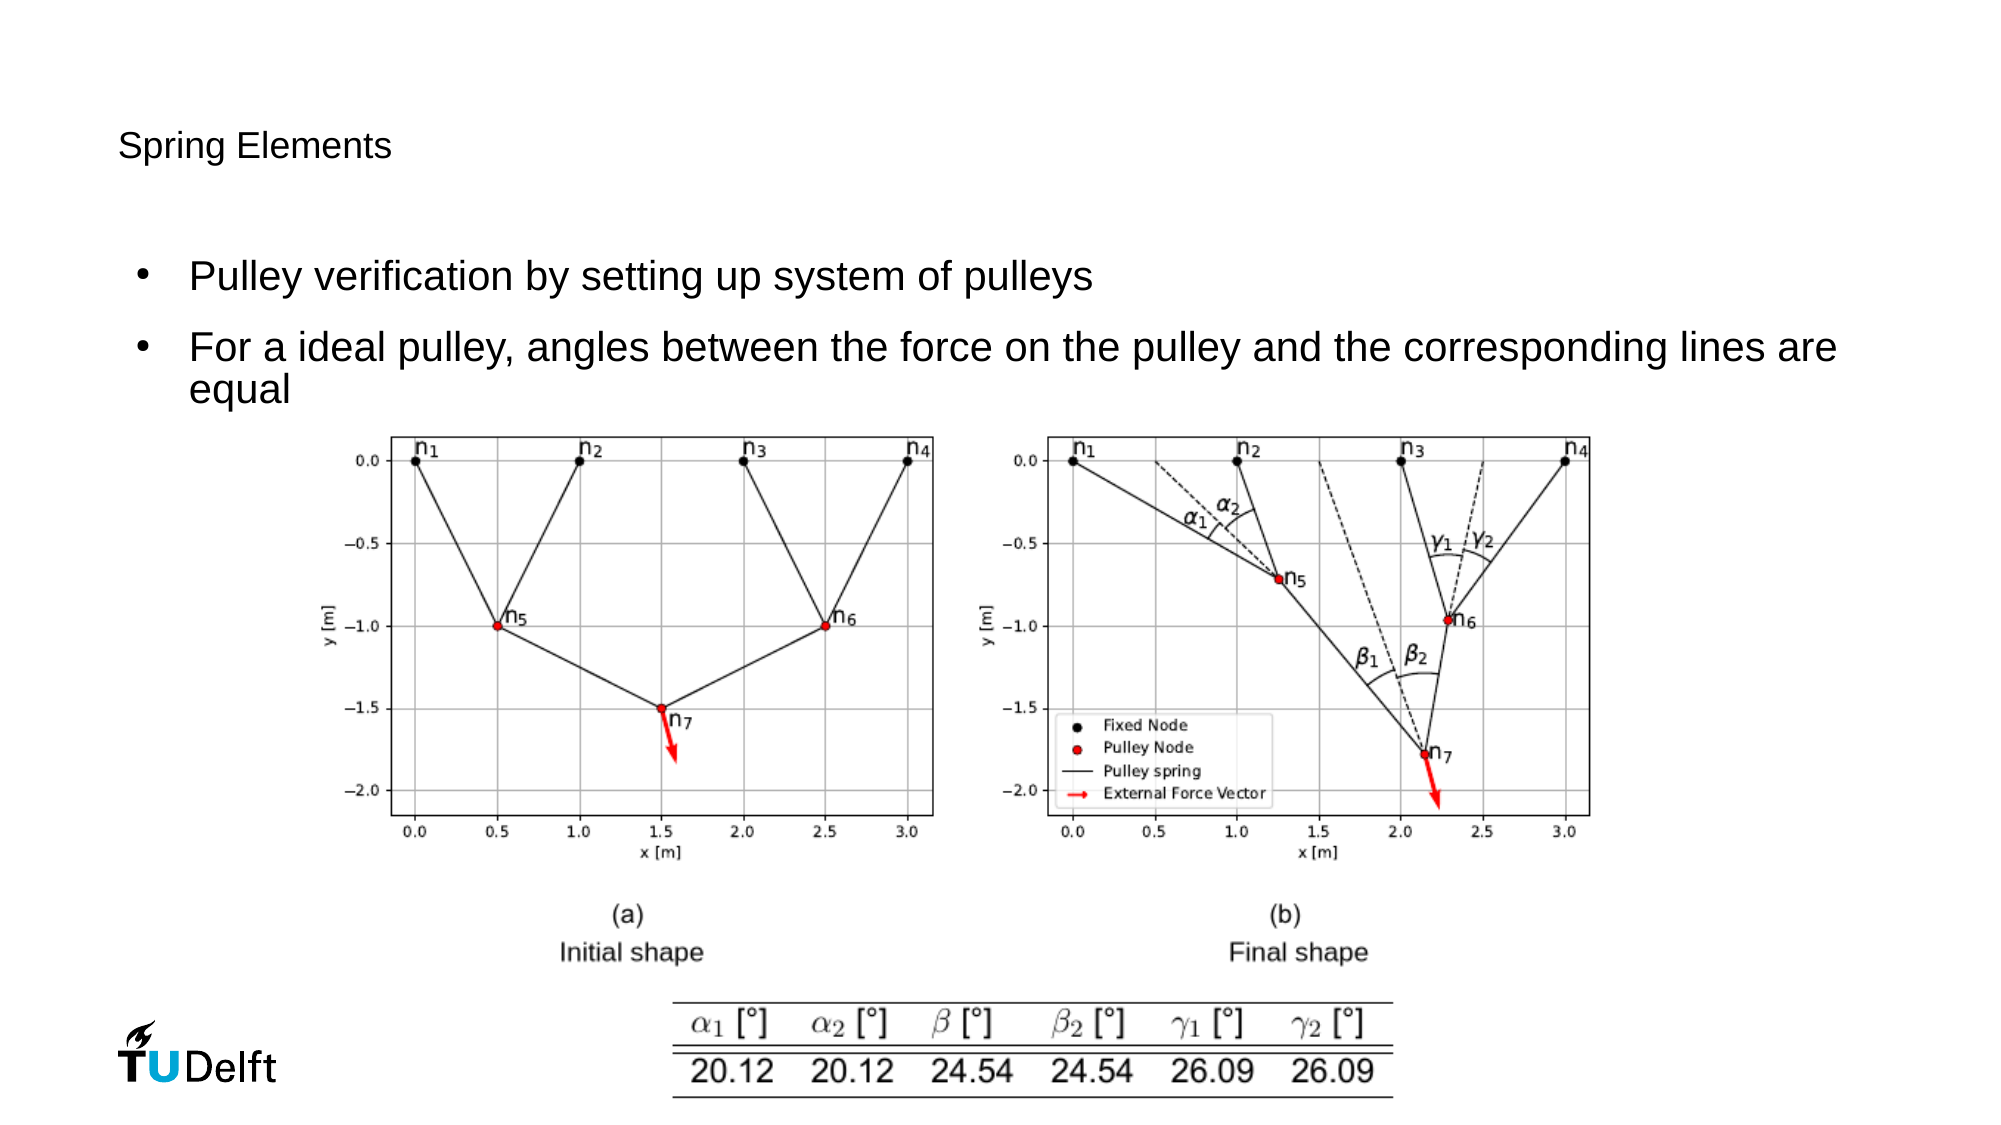

# Spring Elements
Pulley verification by setting up system of pulleys
For a ideal pulley, angles between the force on the pulley and the corresponding lines are equal